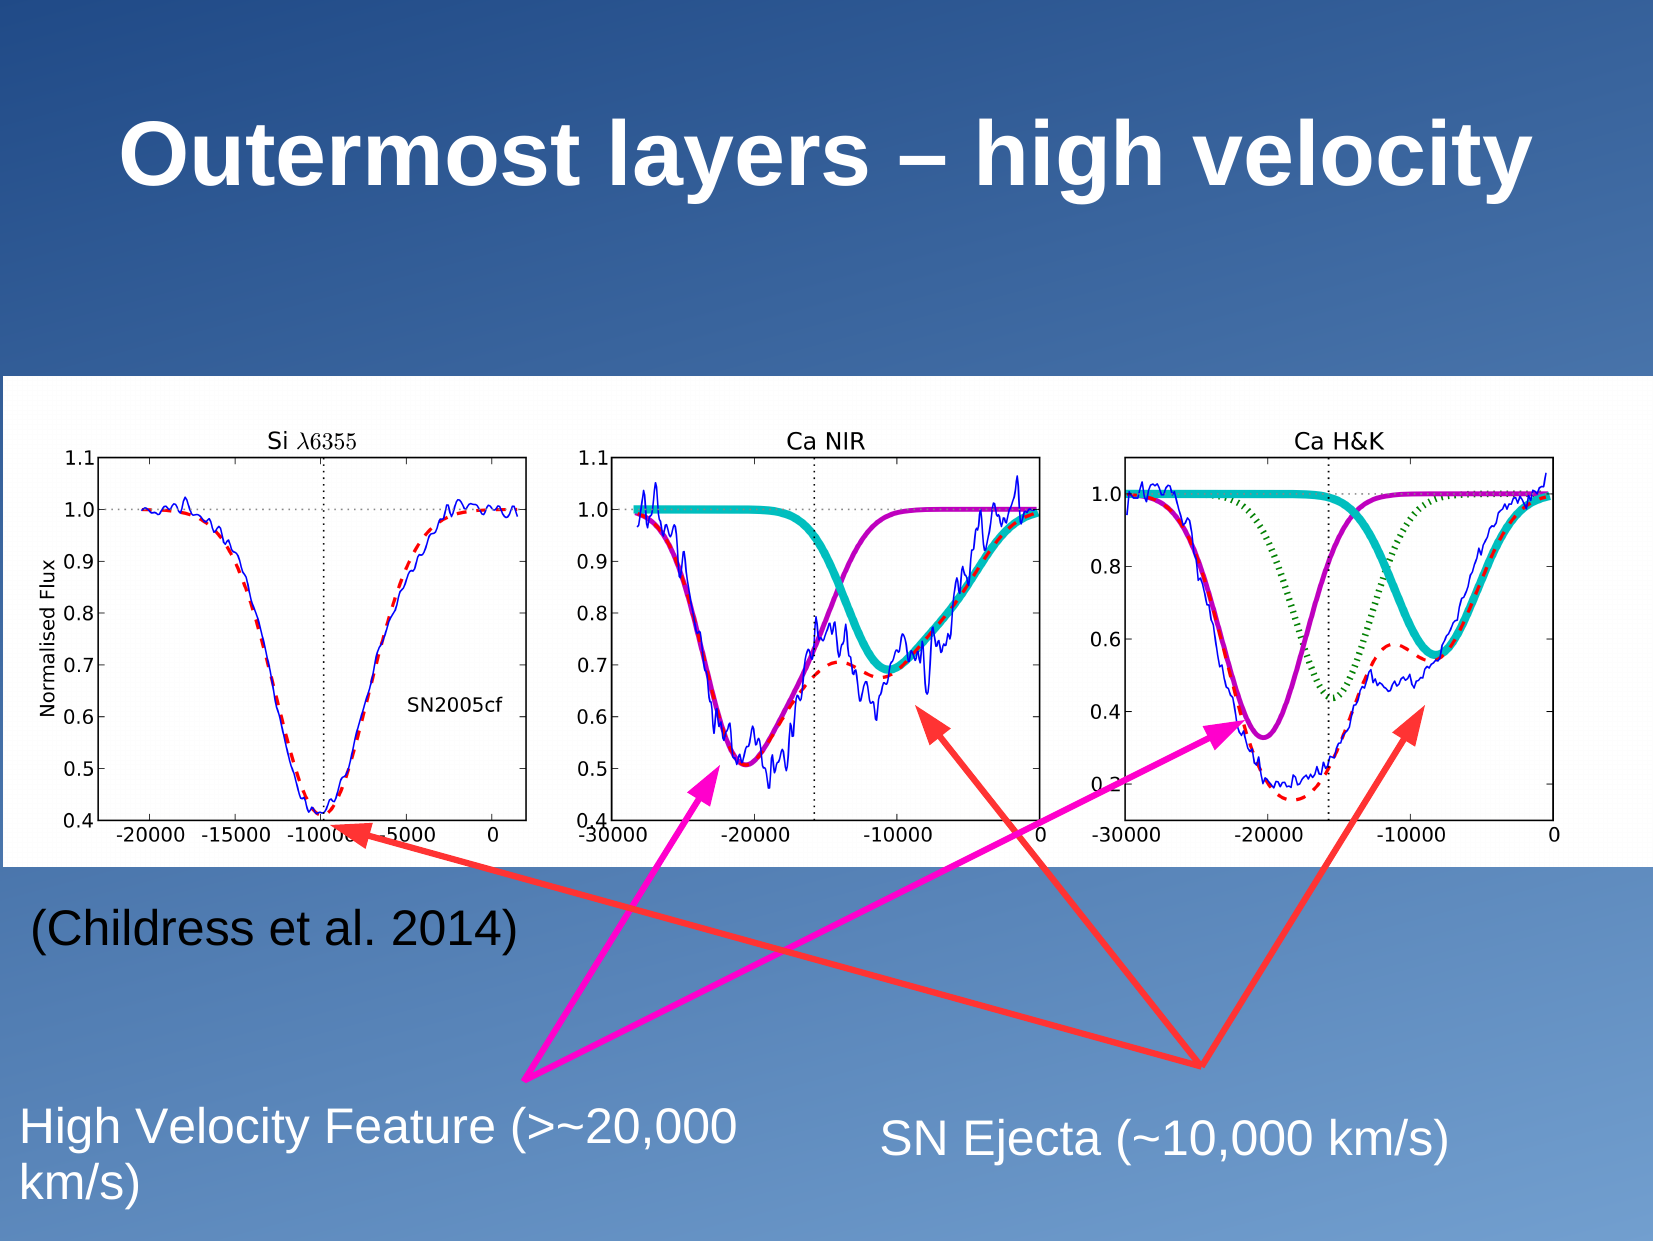

# Outermost layers – high velocity
(Childress et al. 2014)
High Velocity Feature (>~20,000 km/s)
SN Ejecta (~10,000 km/s)